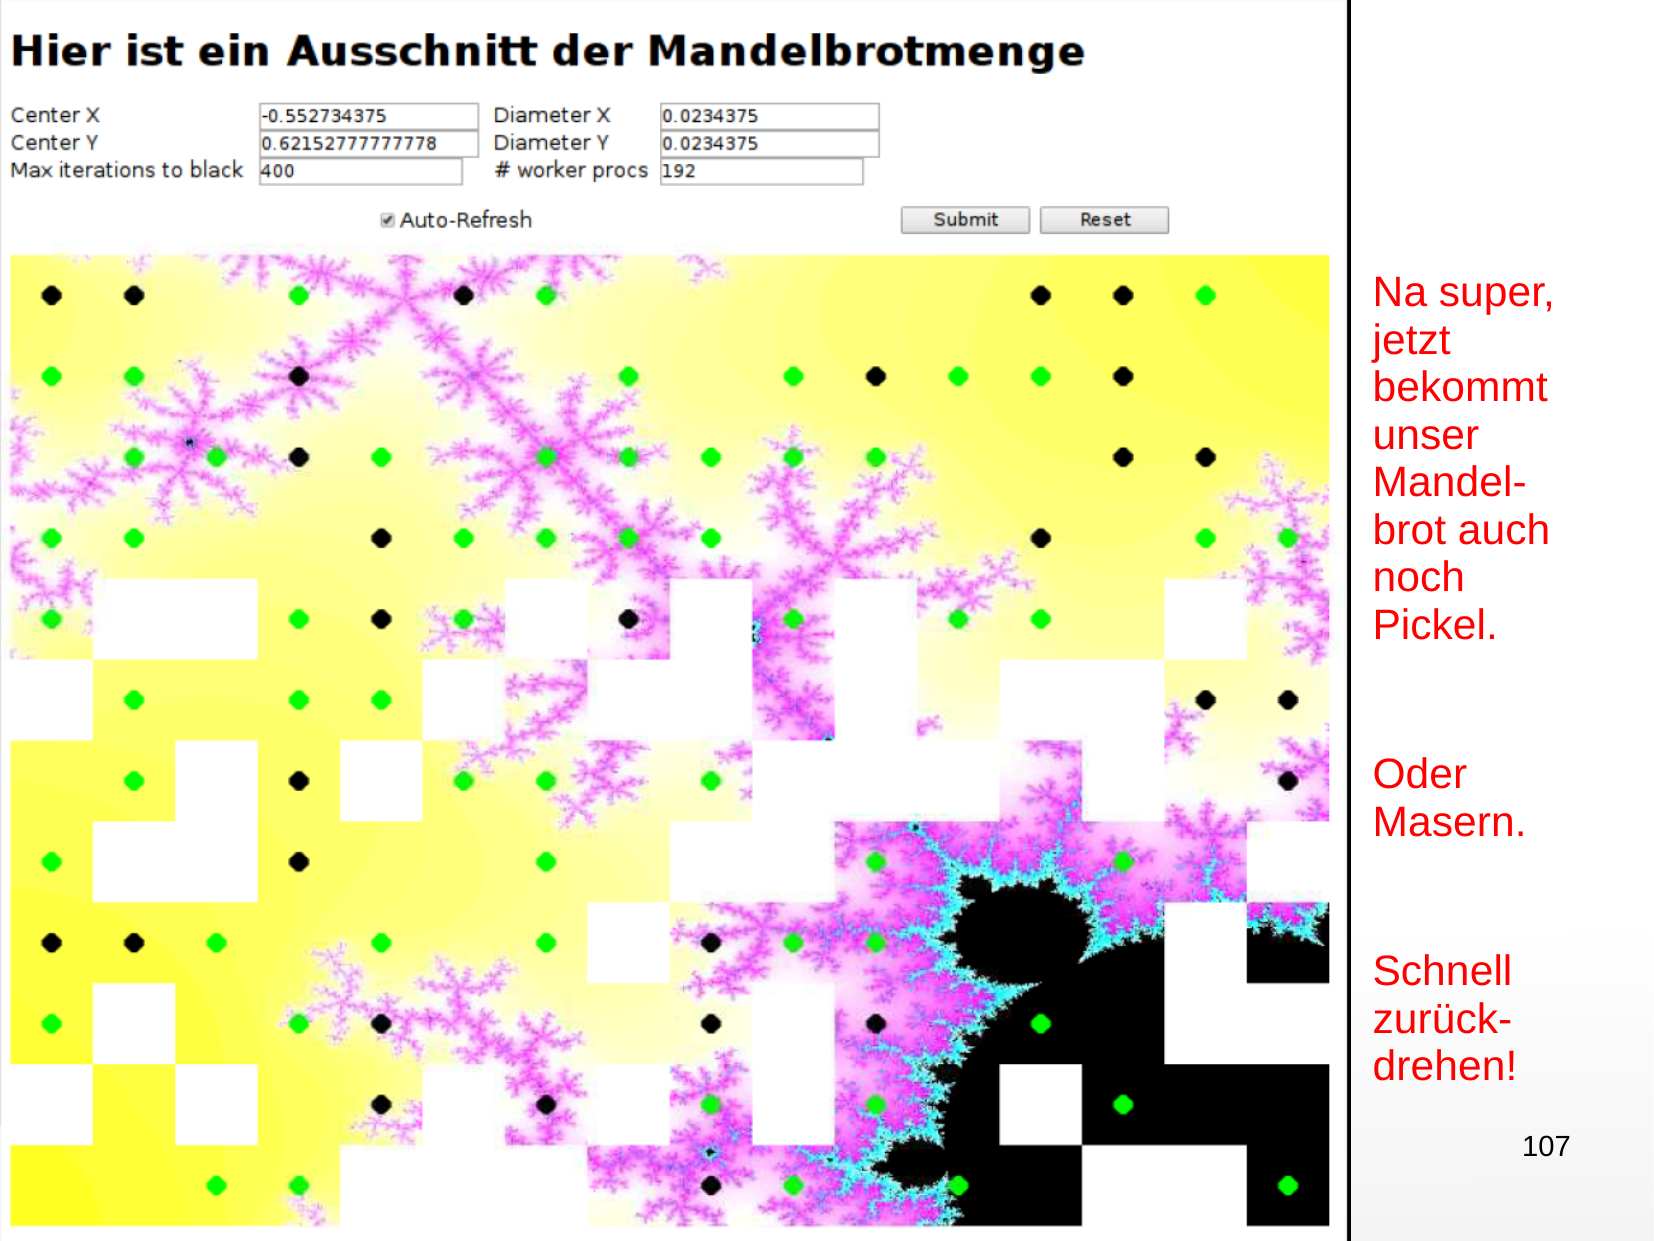

# Captain
Na super, jetzt bekommt unser Mandel-brot auch noch Pickel.
Oder Masern.
Schnell zurück-drehen!
107